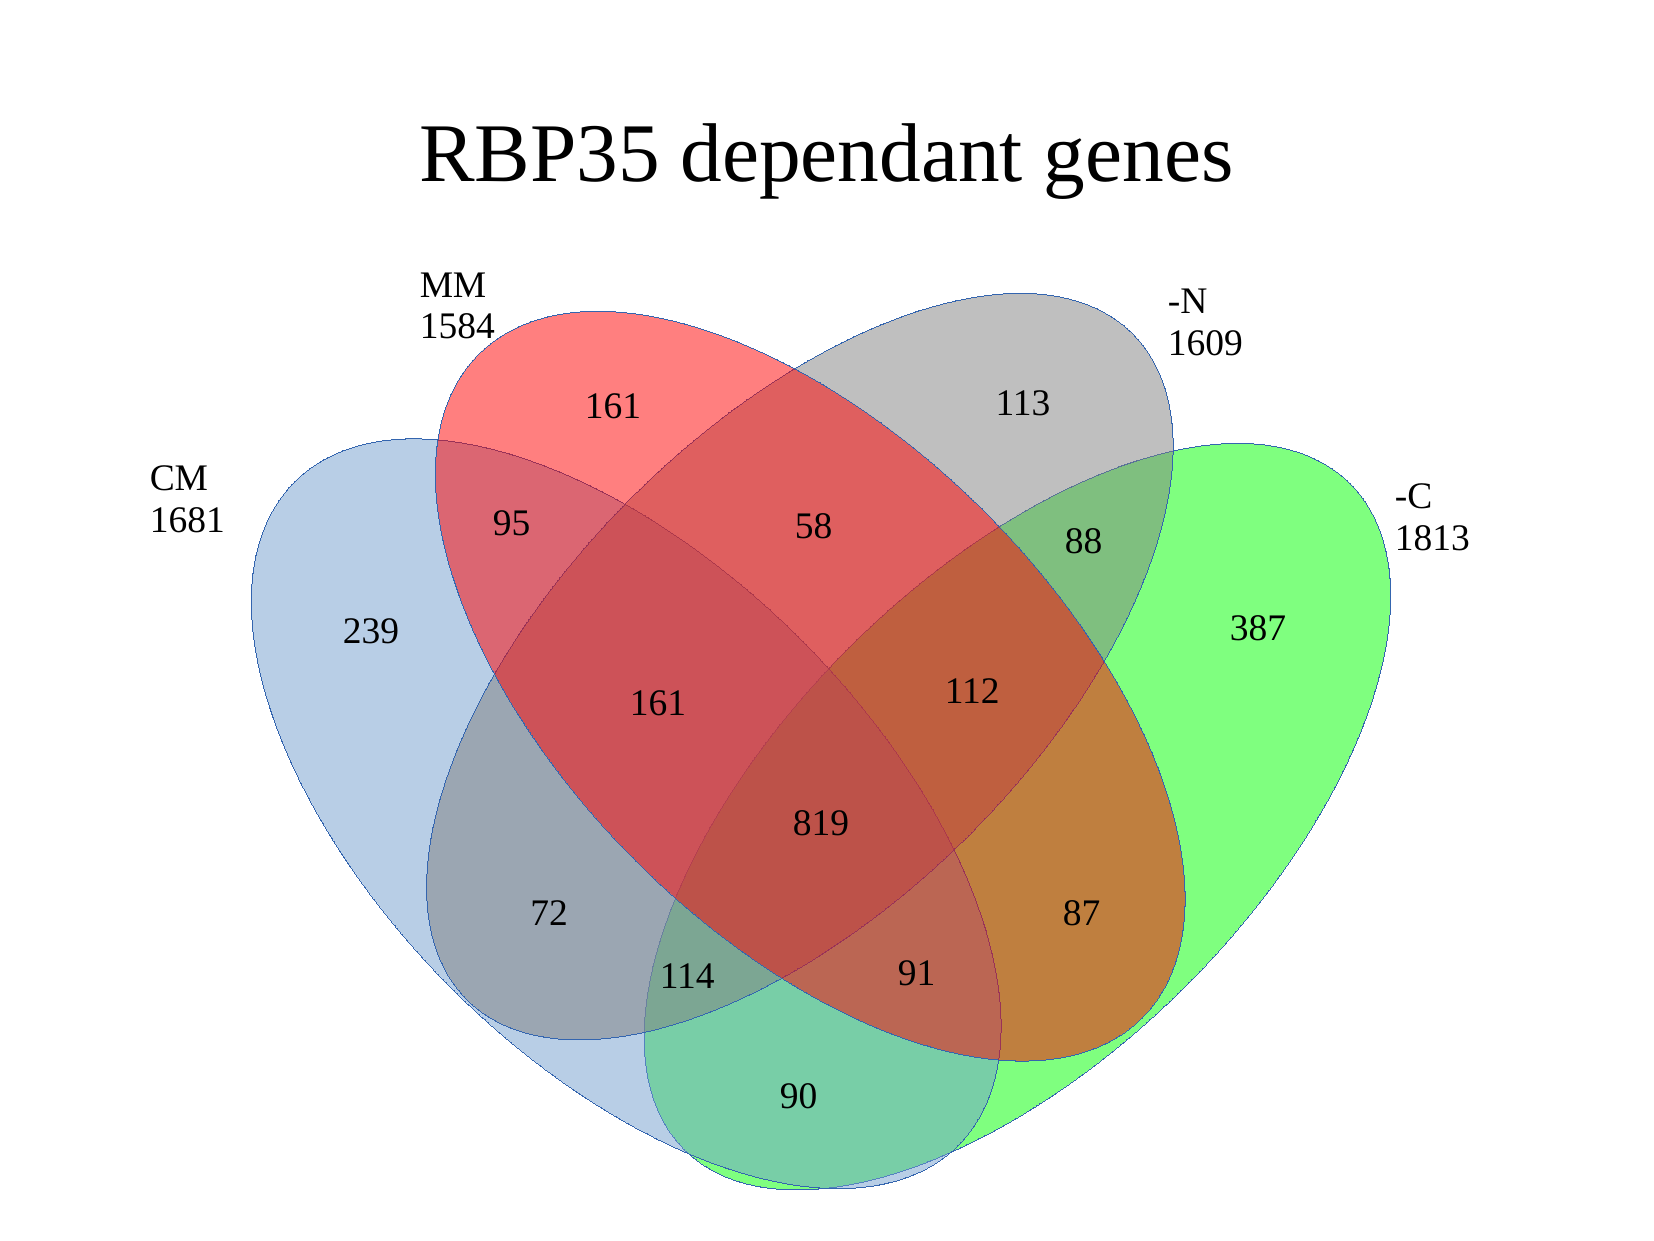

# RBP35 dependant genes
MM
1584
-N
1609
113
161
CM
1681
-C
1813
95
58
88
387
239
112
161
819
72
87
91
114
90